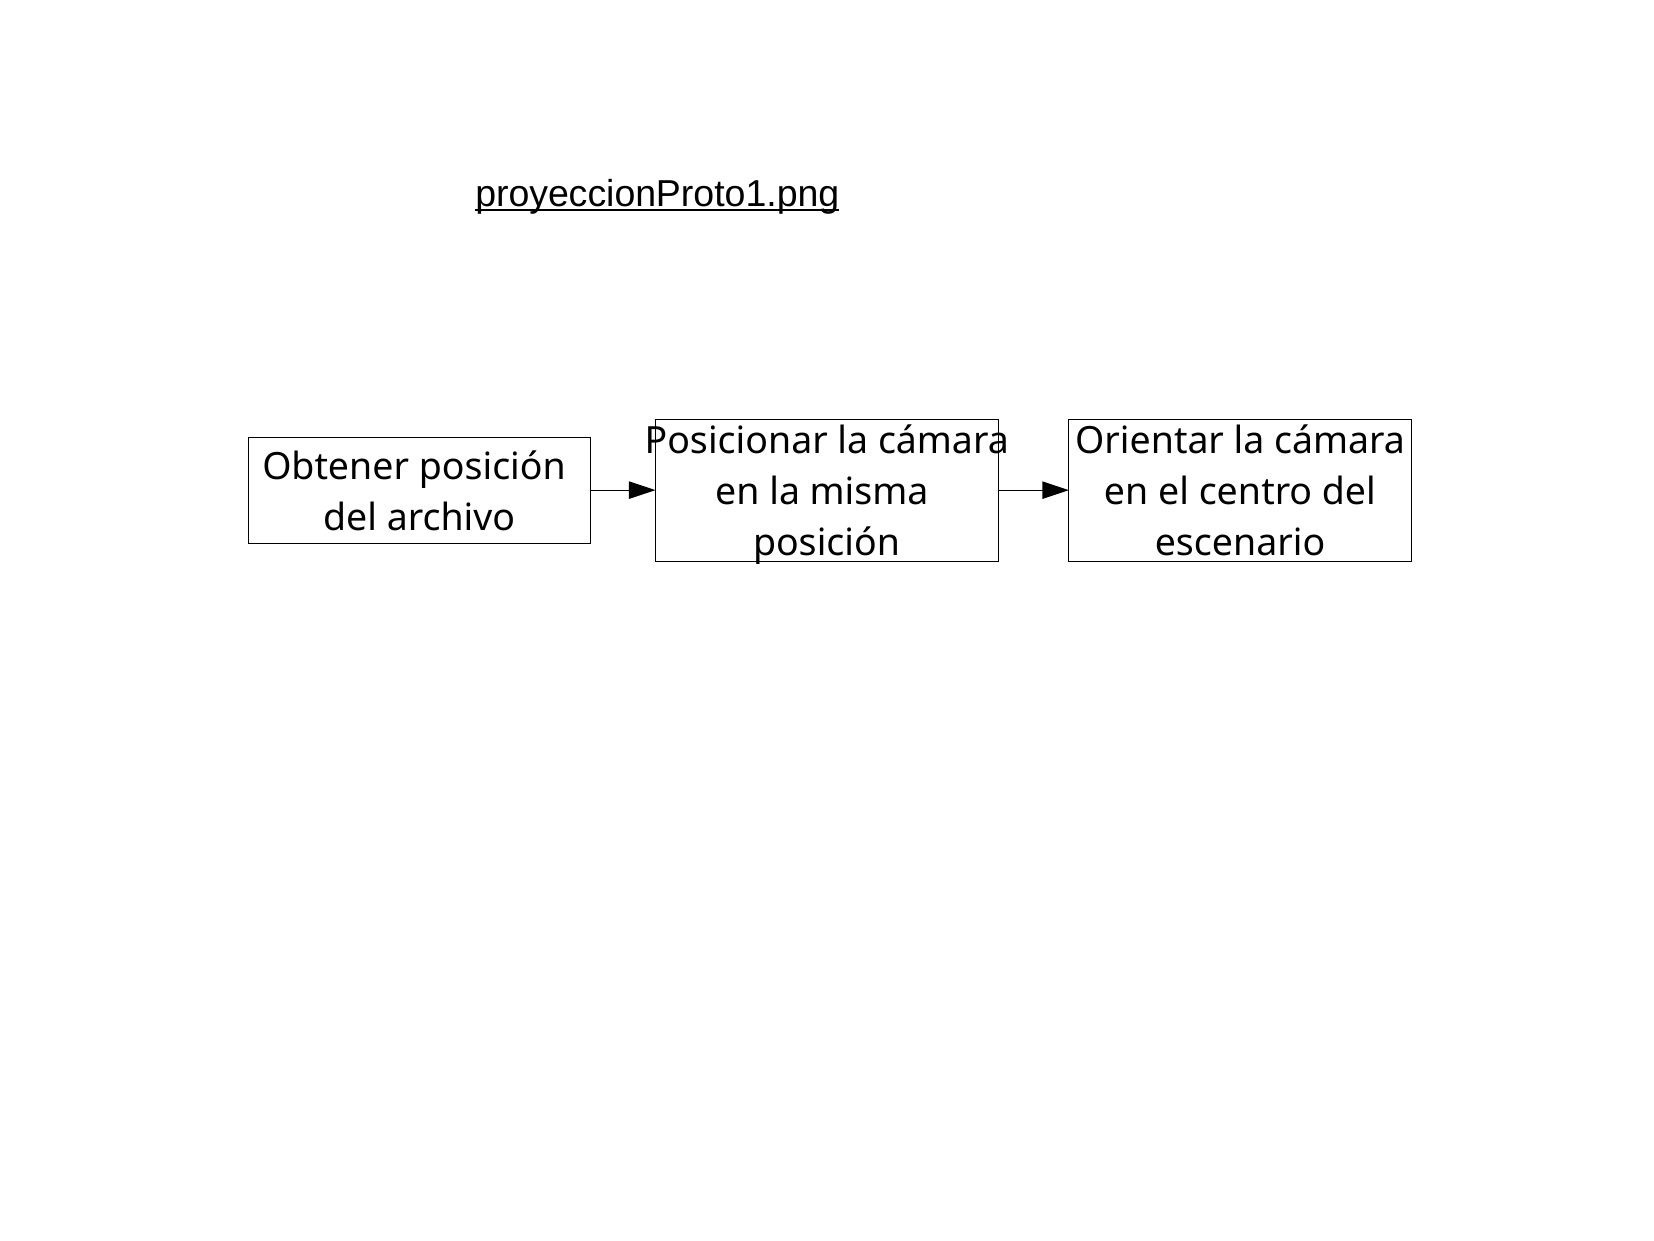

proyeccionProto1.png
Posicionar la cámara
en la misma
posición
Orientar la cámara
 en el centro del
escenario
Obtener posición
del archivo